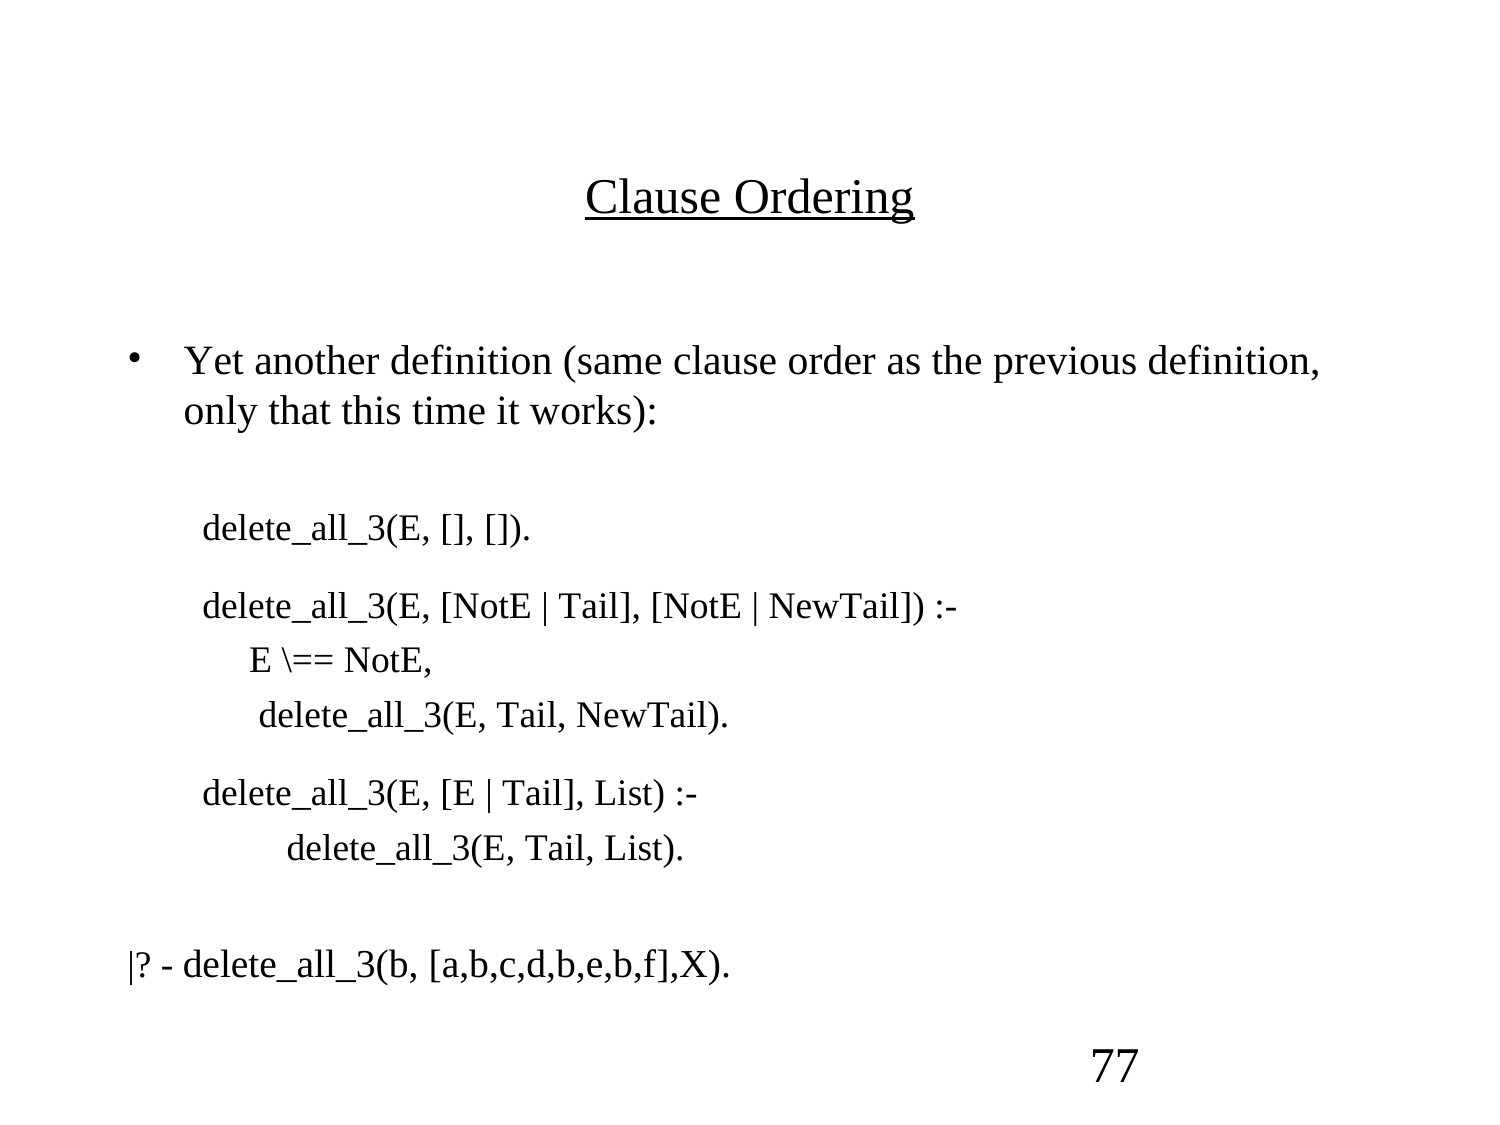

# Clause Ordering
Yet another definition (same clause order as the previous definition, only that this time it works):
delete_all_3(E, [], []).
delete_all_3(E, [NotE | Tail], [NotE | NewTail]) :-
	E \== NotE,
	 delete_all_3(E, Tail, NewTail).
delete_all_3(E, [E | Tail], List) :-
		 delete_all_3(E, Tail, List).
|? - delete_all_3(b, [a,b,c,d,b,e,b,f],X).
77